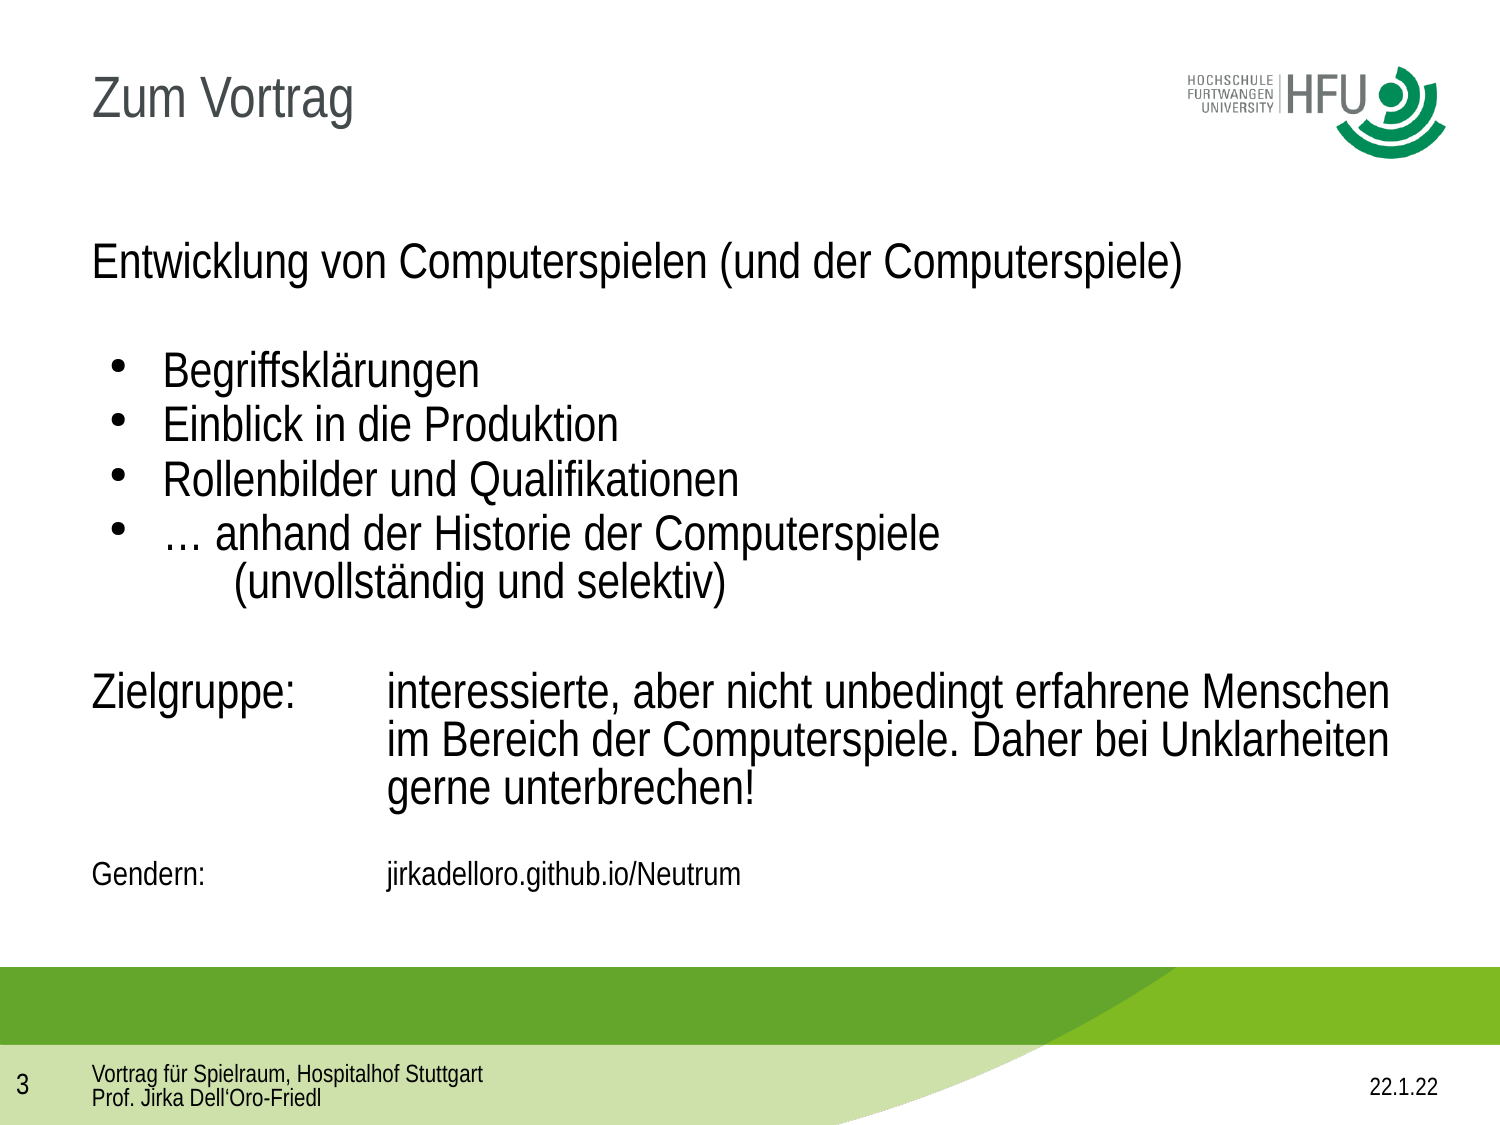

# Zum Vortrag
Entwicklung von Computerspielen (und der Computerspiele)
Begriffsklärungen
Einblick in die Produktion
Rollenbilder und Qualifikationen
… anhand der Historie der Computerspiele
(unvollständig und selektiv)
Zielgruppe: 		interessierte, aber nicht unbedingt erfahrene Menschen 					im Bereich der Computerspiele. Daher bei Unklarheiten 					gerne unterbrechen!
Gendern:			jirkadelloro.github.io/Neutrum